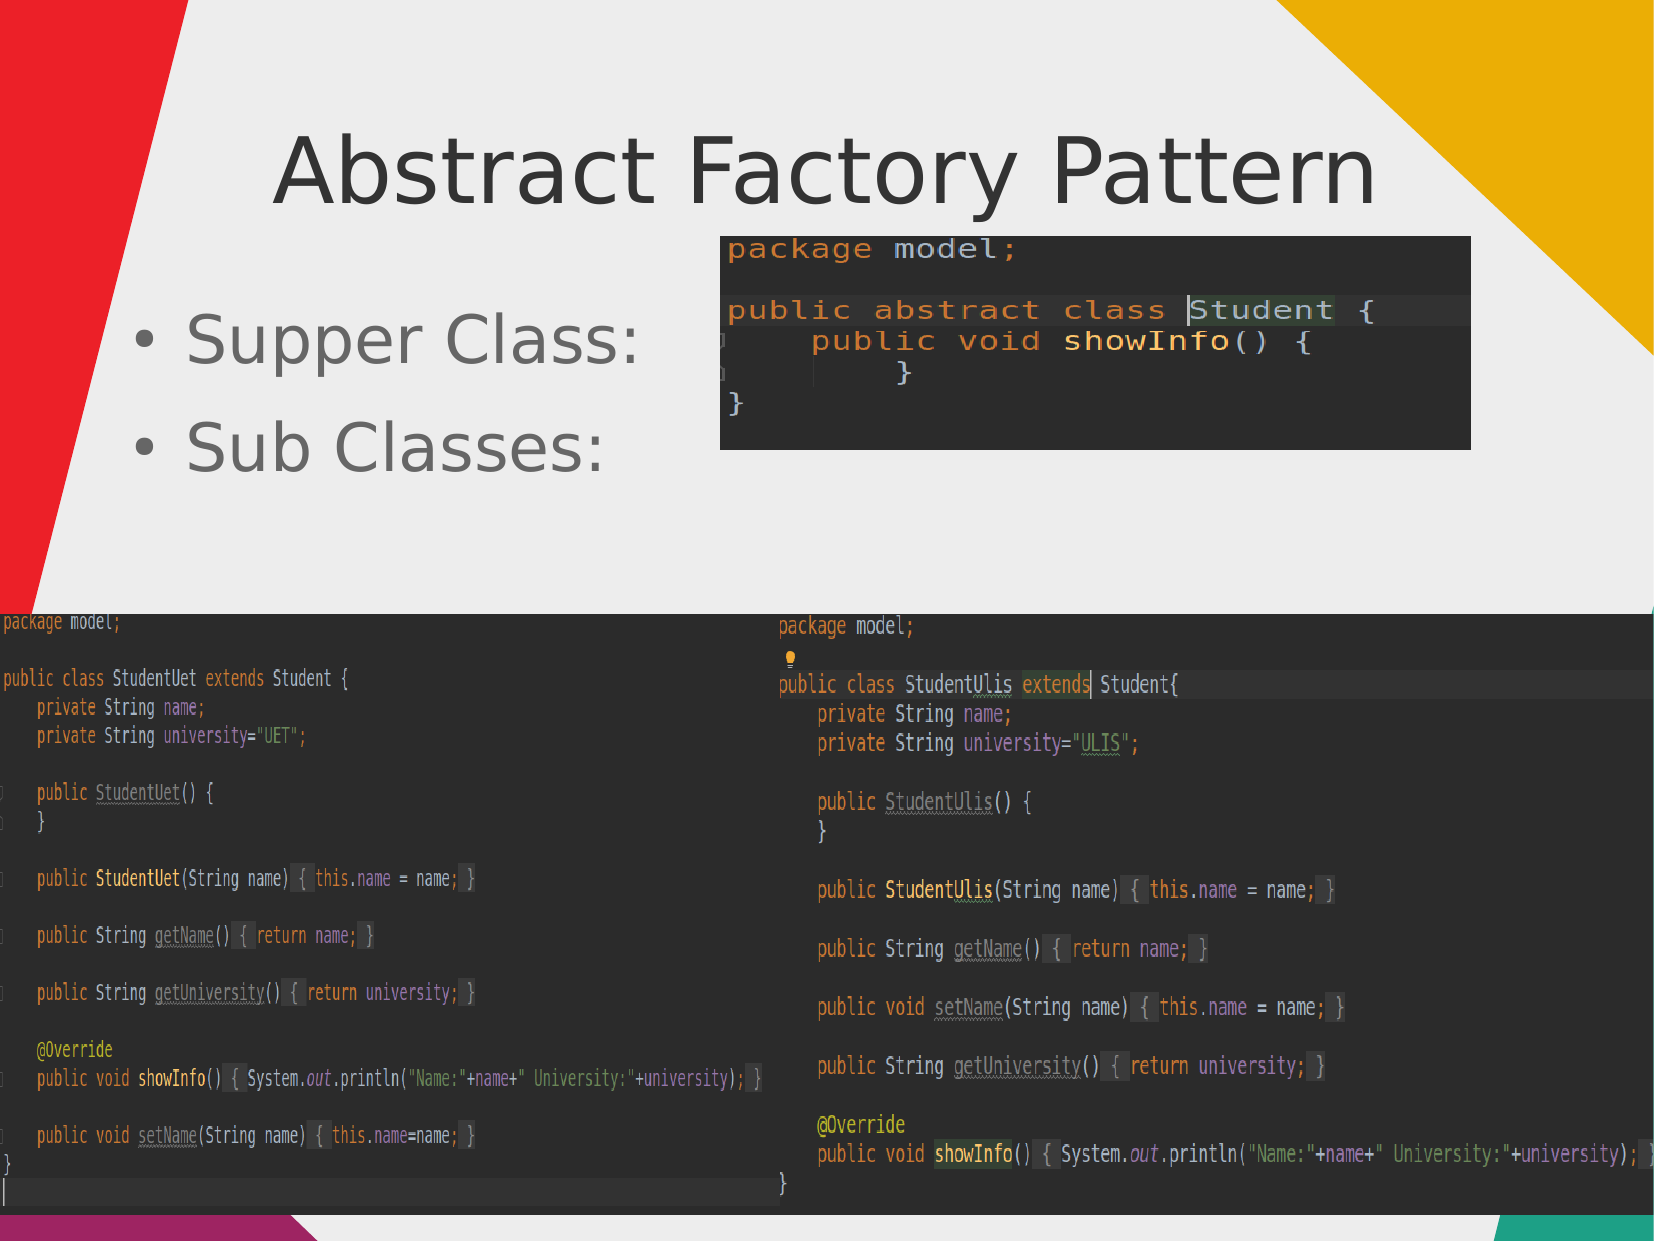

# Abstract Factory Pattern
Supper Class:
Sub Classes:
14